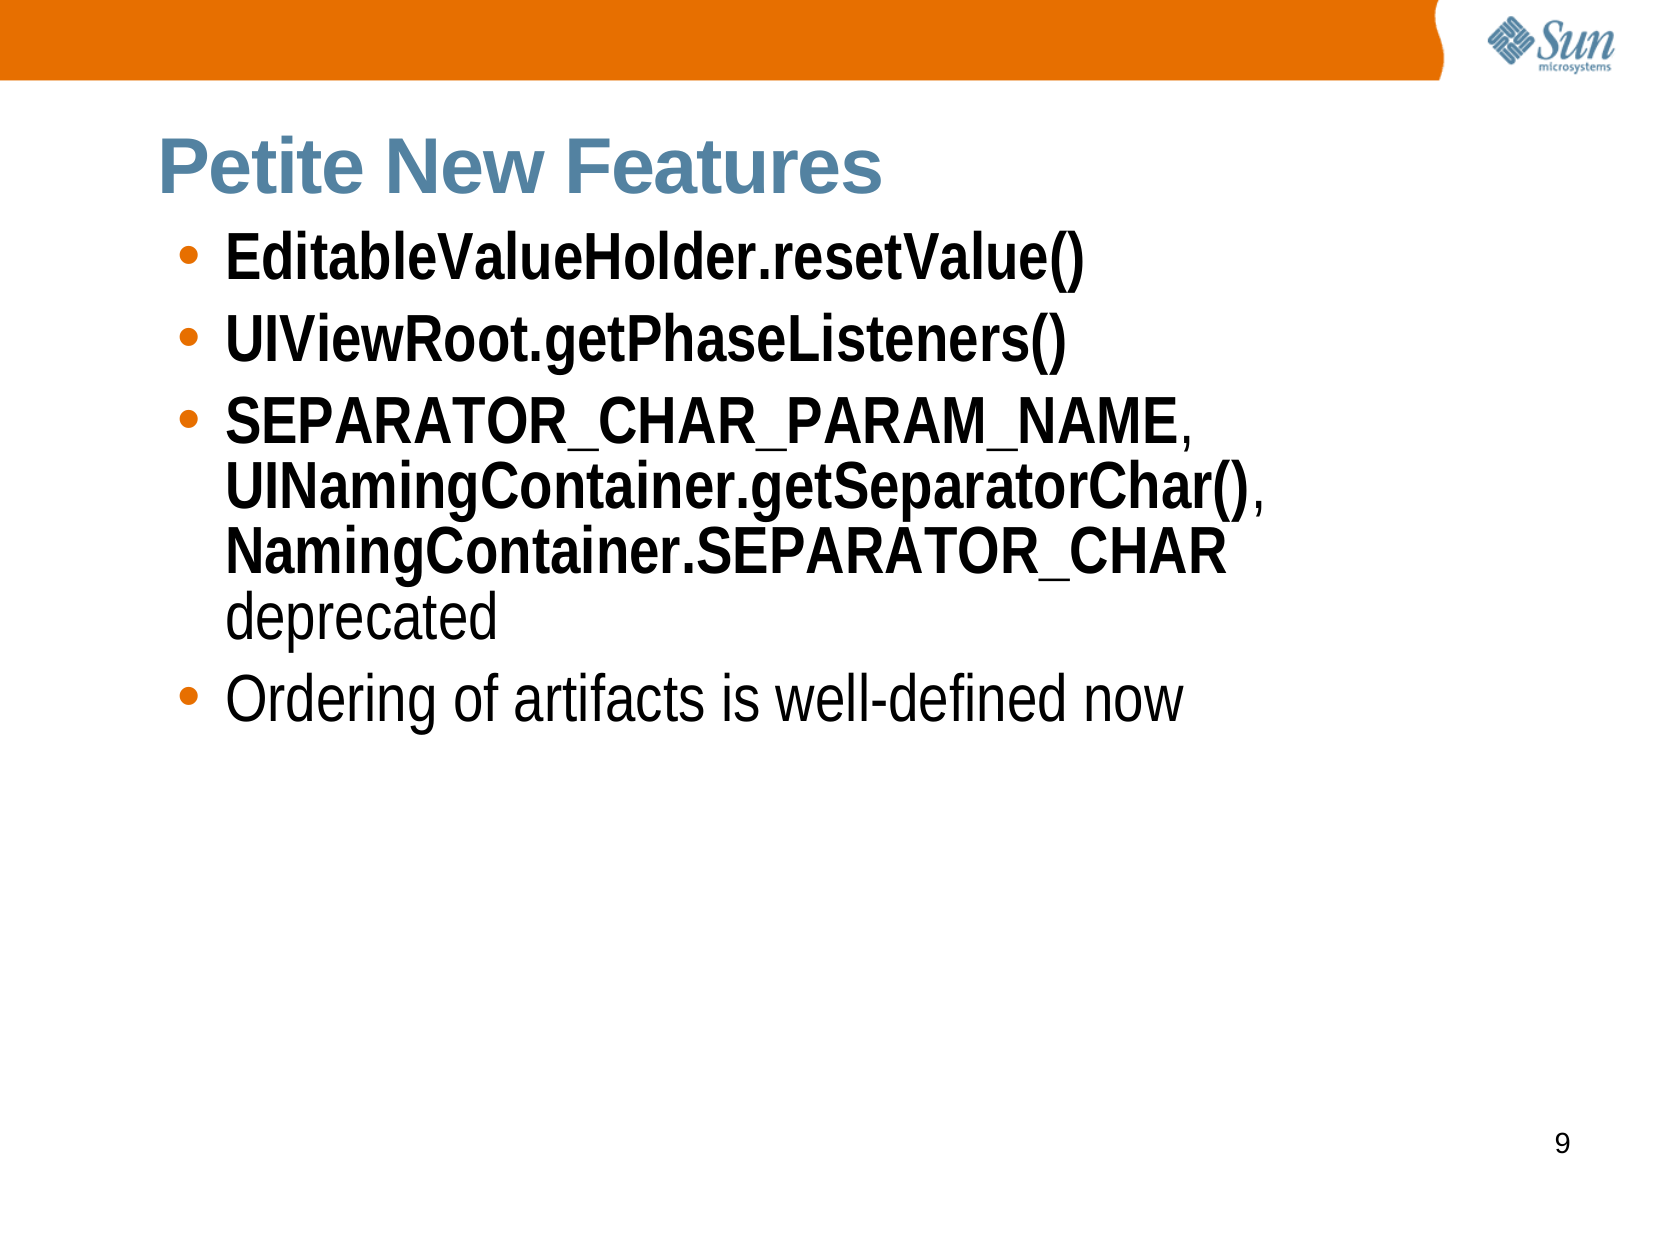

# Petite New Features
EditableValueHolder.resetValue()
UIViewRoot.getPhaseListeners()
SEPARATOR_CHAR_PARAM_NAME, UINamingContainer.getSeparatorChar(), NamingContainer.SEPARATOR_CHAR deprecated
Ordering of artifacts is well-defined now
9